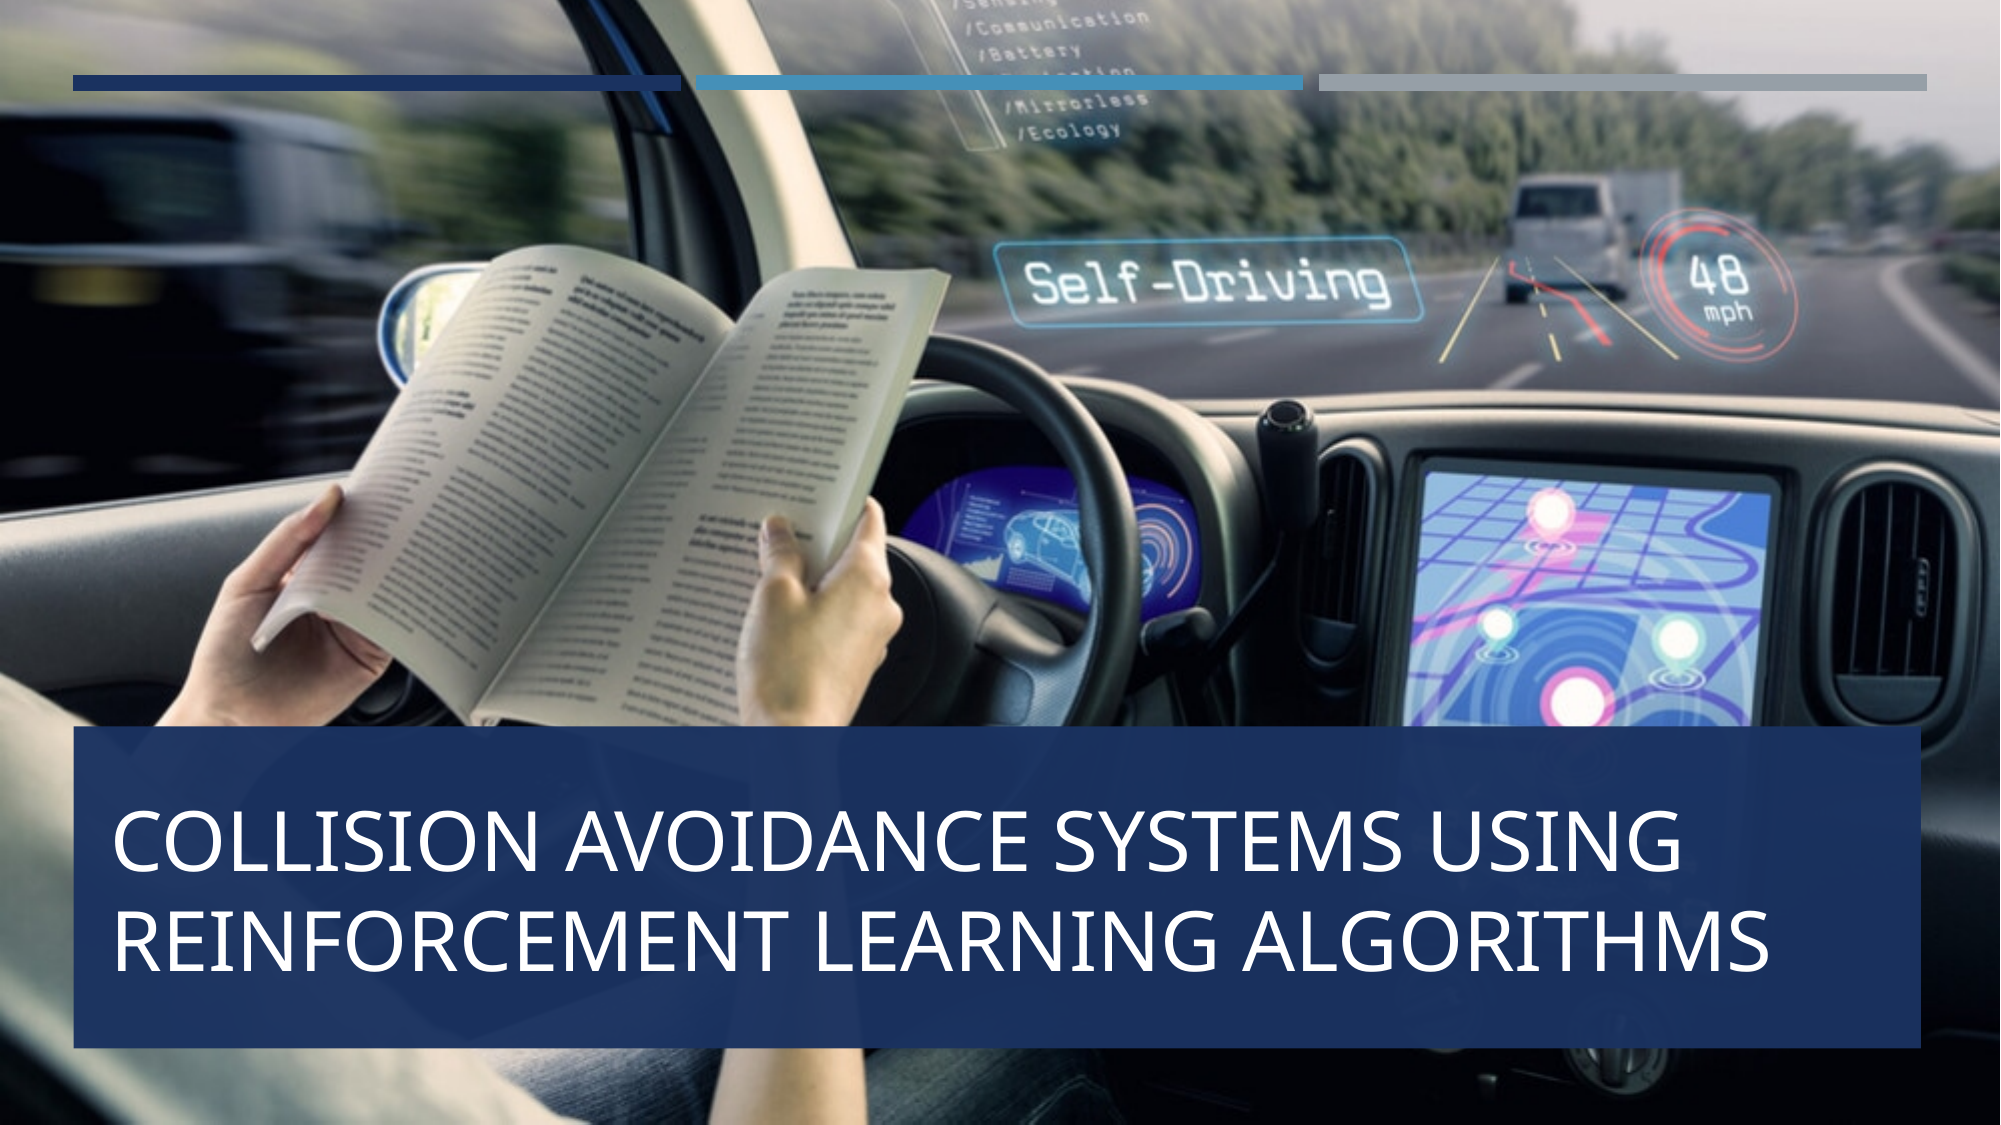

# Collision Avoidance Systems Using Reinforcement Learning Algorithms